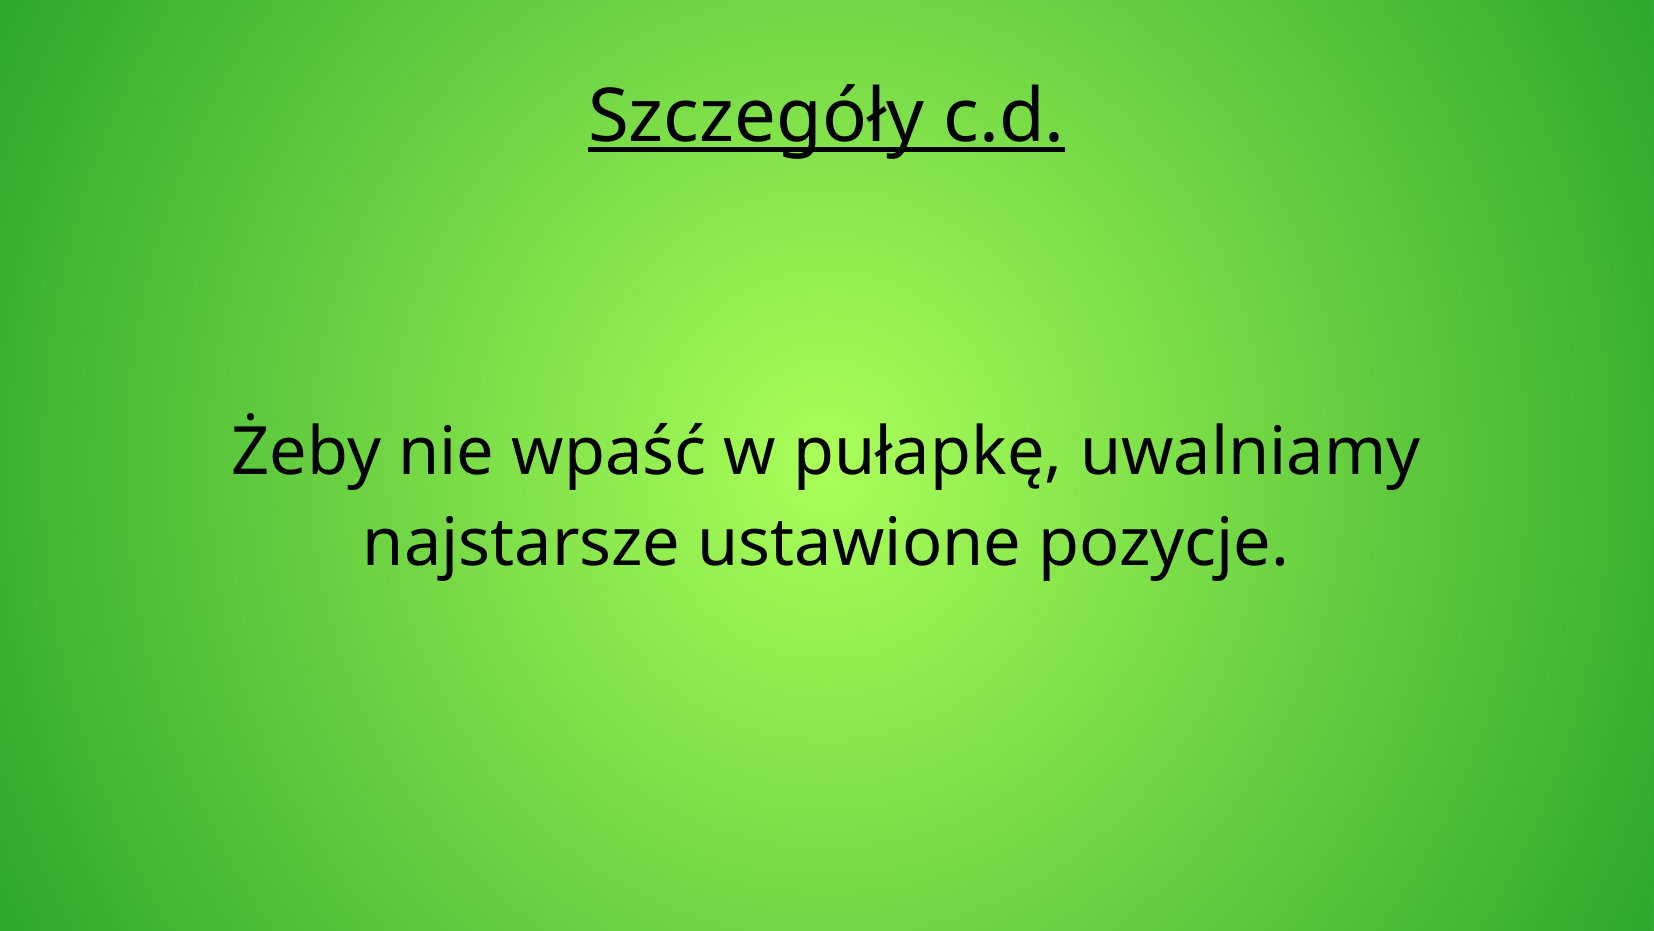

# Szczegóły c.d.
Żeby nie wpaść w pułapkę, uwalniamy najstarsze ustawione pozycje.